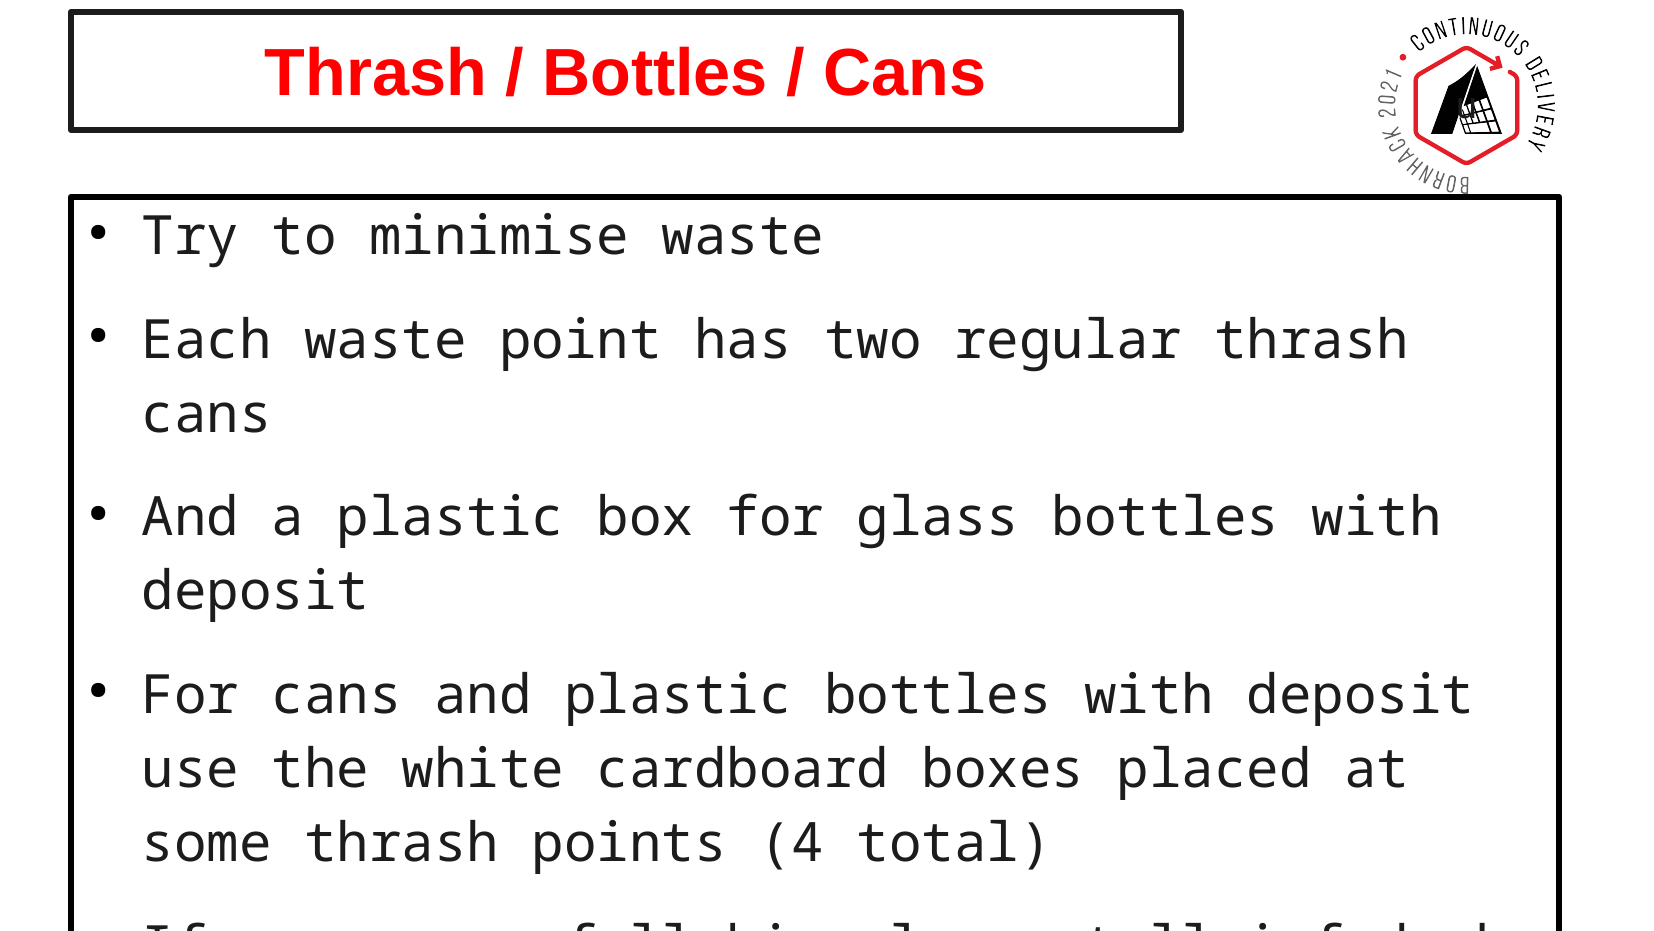

# Thrash / Bottles / Cans
Try to minimise waste
Each waste point has two regular thrash cans
And a plastic box for glass bottles with deposit
For cans and plastic bottles with deposit use the white cardboard boxes placed at some thrash points (4 total)
If you see a full bin please tell infodesk